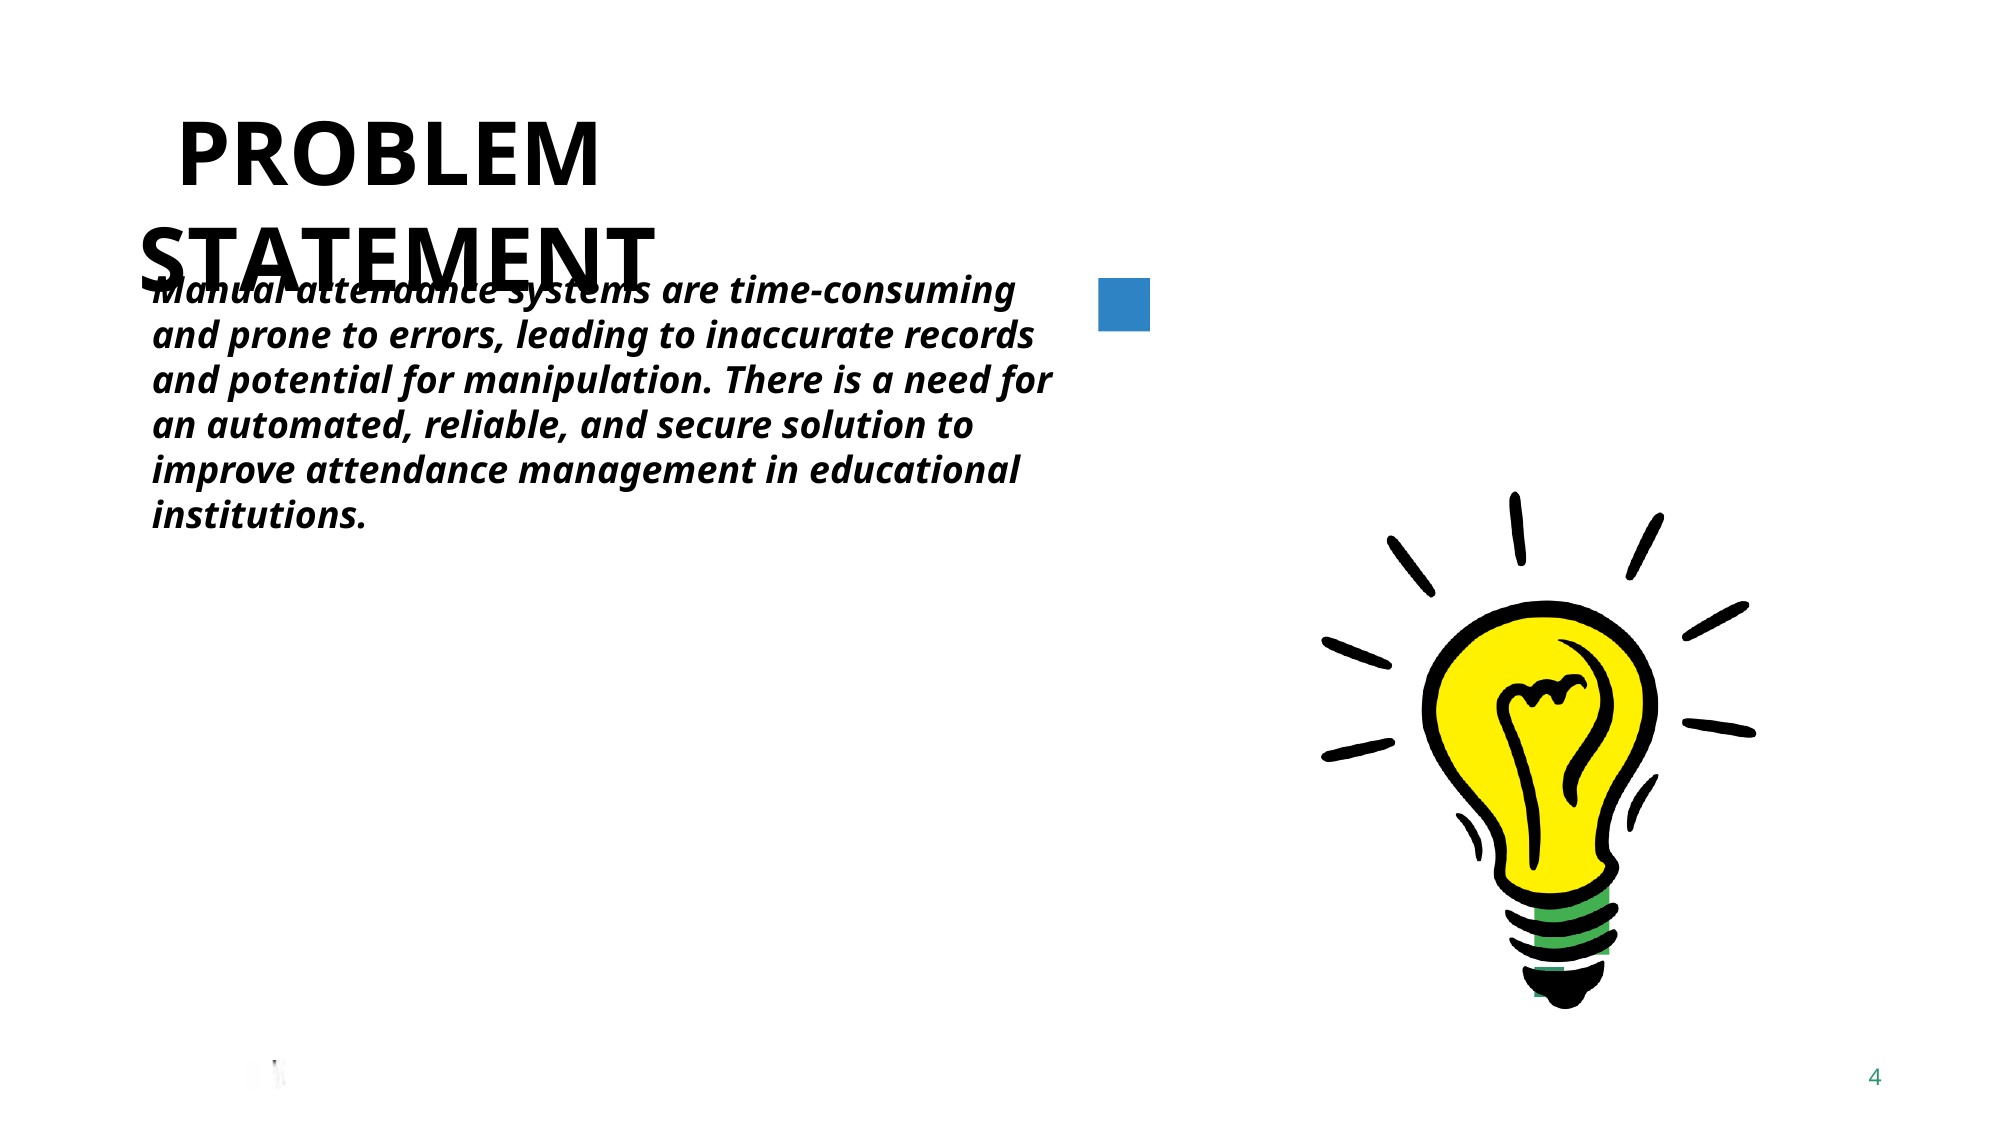

# PROBLEM	STATEMENT
Manual attendance systems are time-consuming and prone to errors, leading to inaccurate records and potential for manipulation. There is a need for an automated, reliable, and secure solution to improve attendance management in educational institutions.